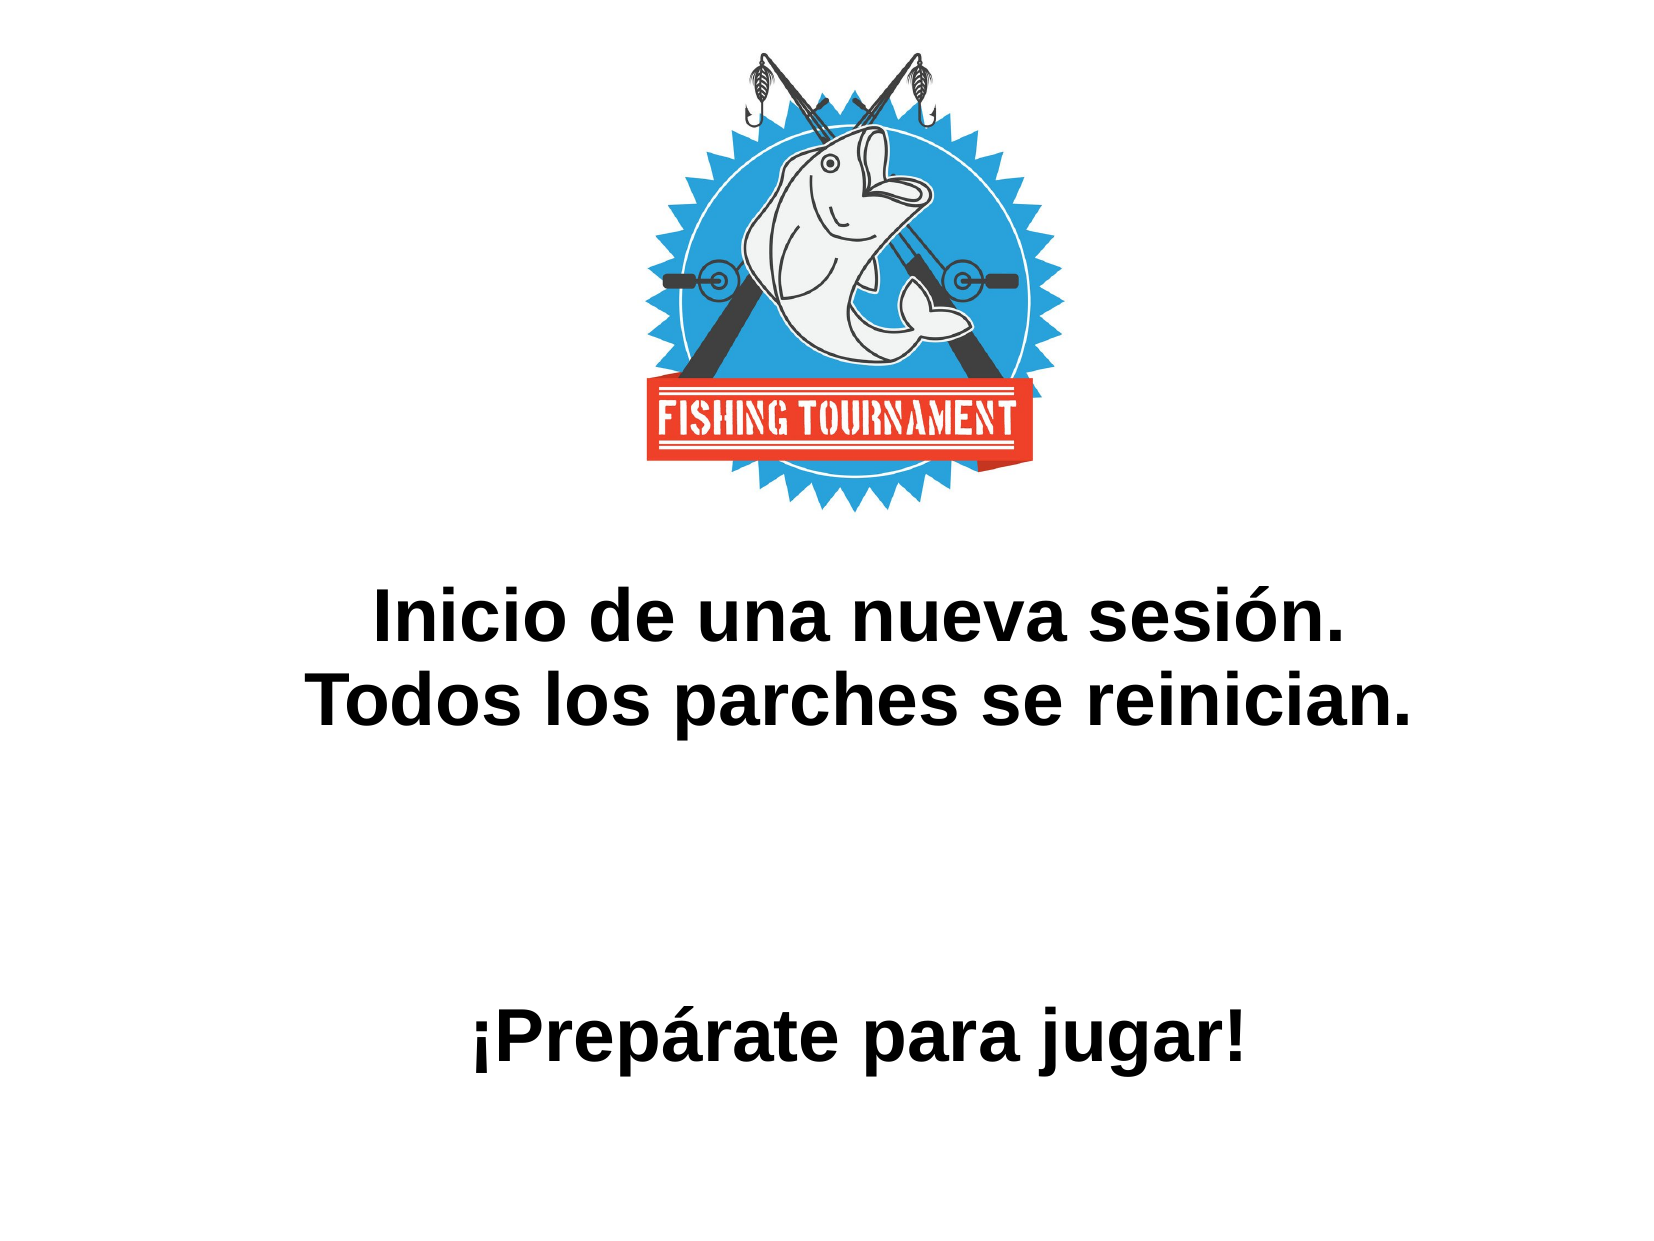

Inicio de una nueva sesión.
Todos los parches se reinician.
¡Prepárate para jugar!